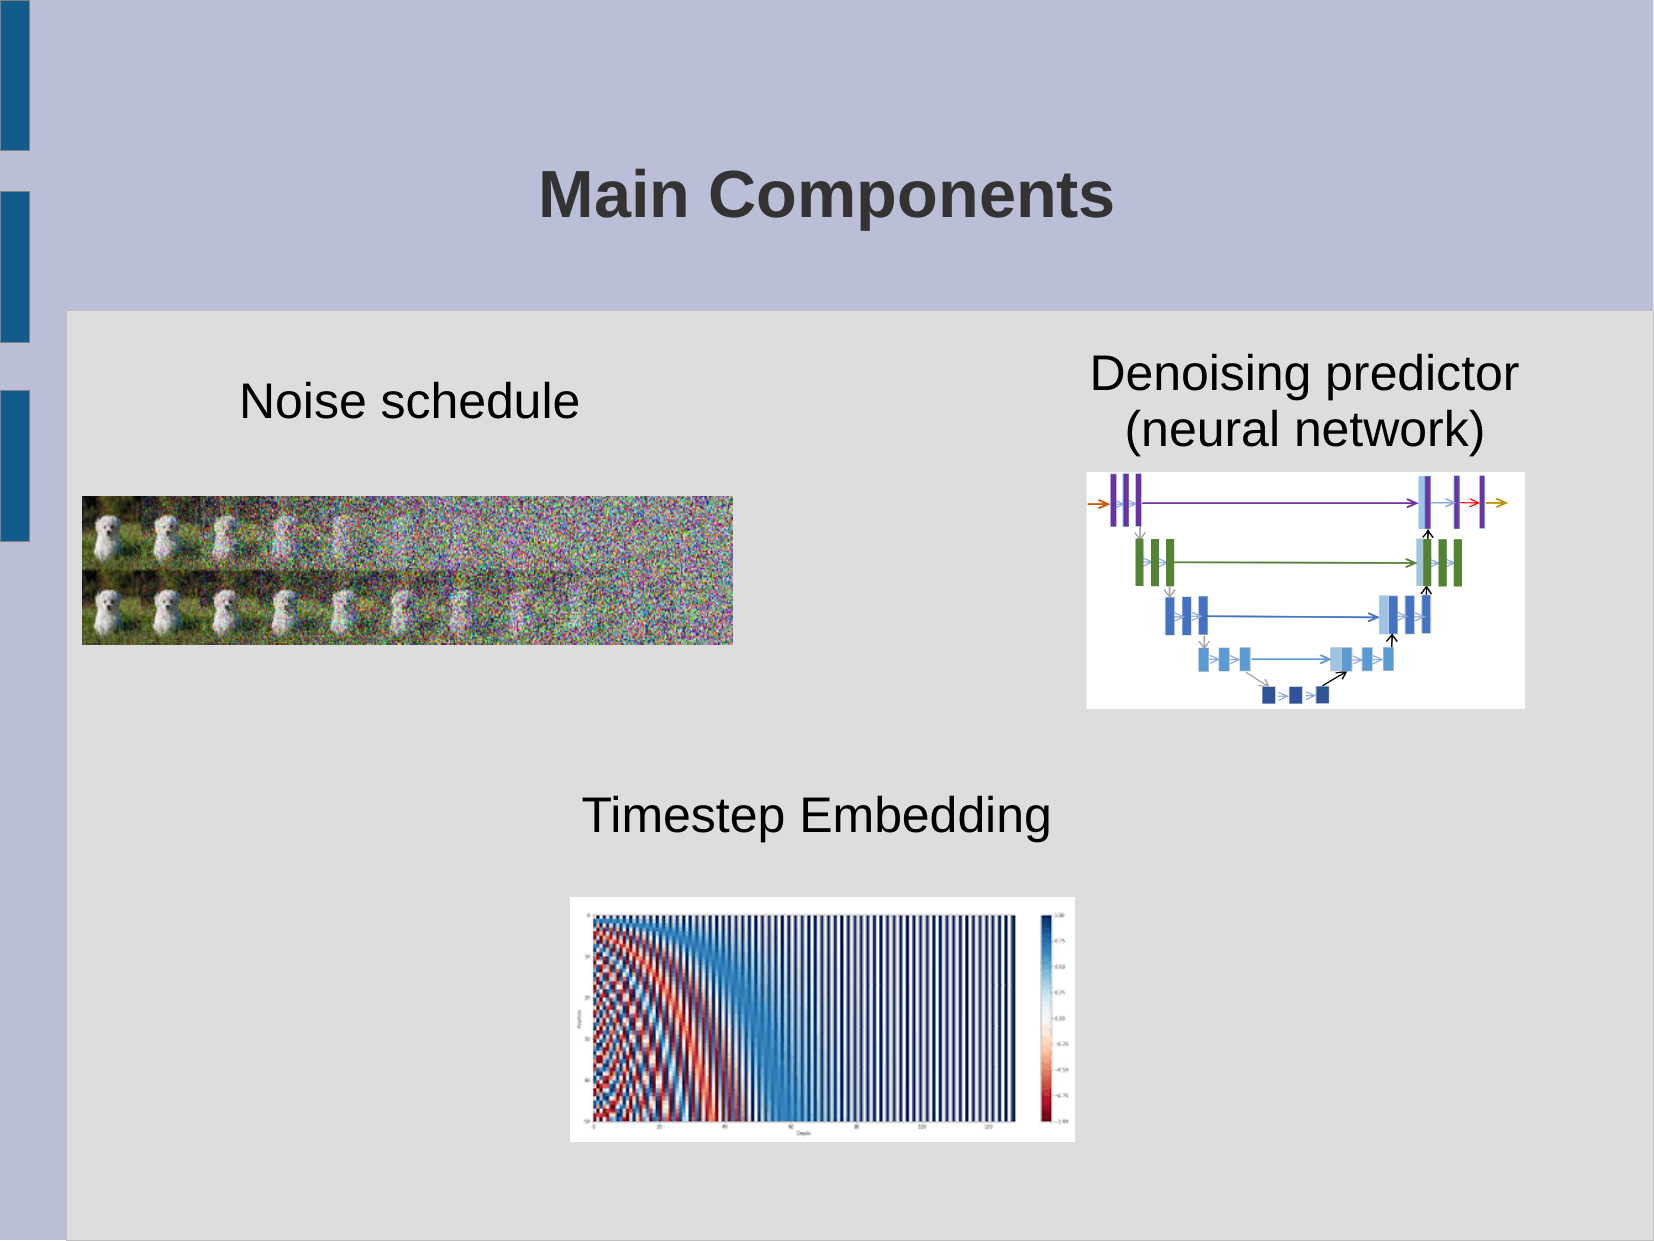

# Main Components
Denoising predictor
(neural network)
Noise schedule
Timestep Embedding